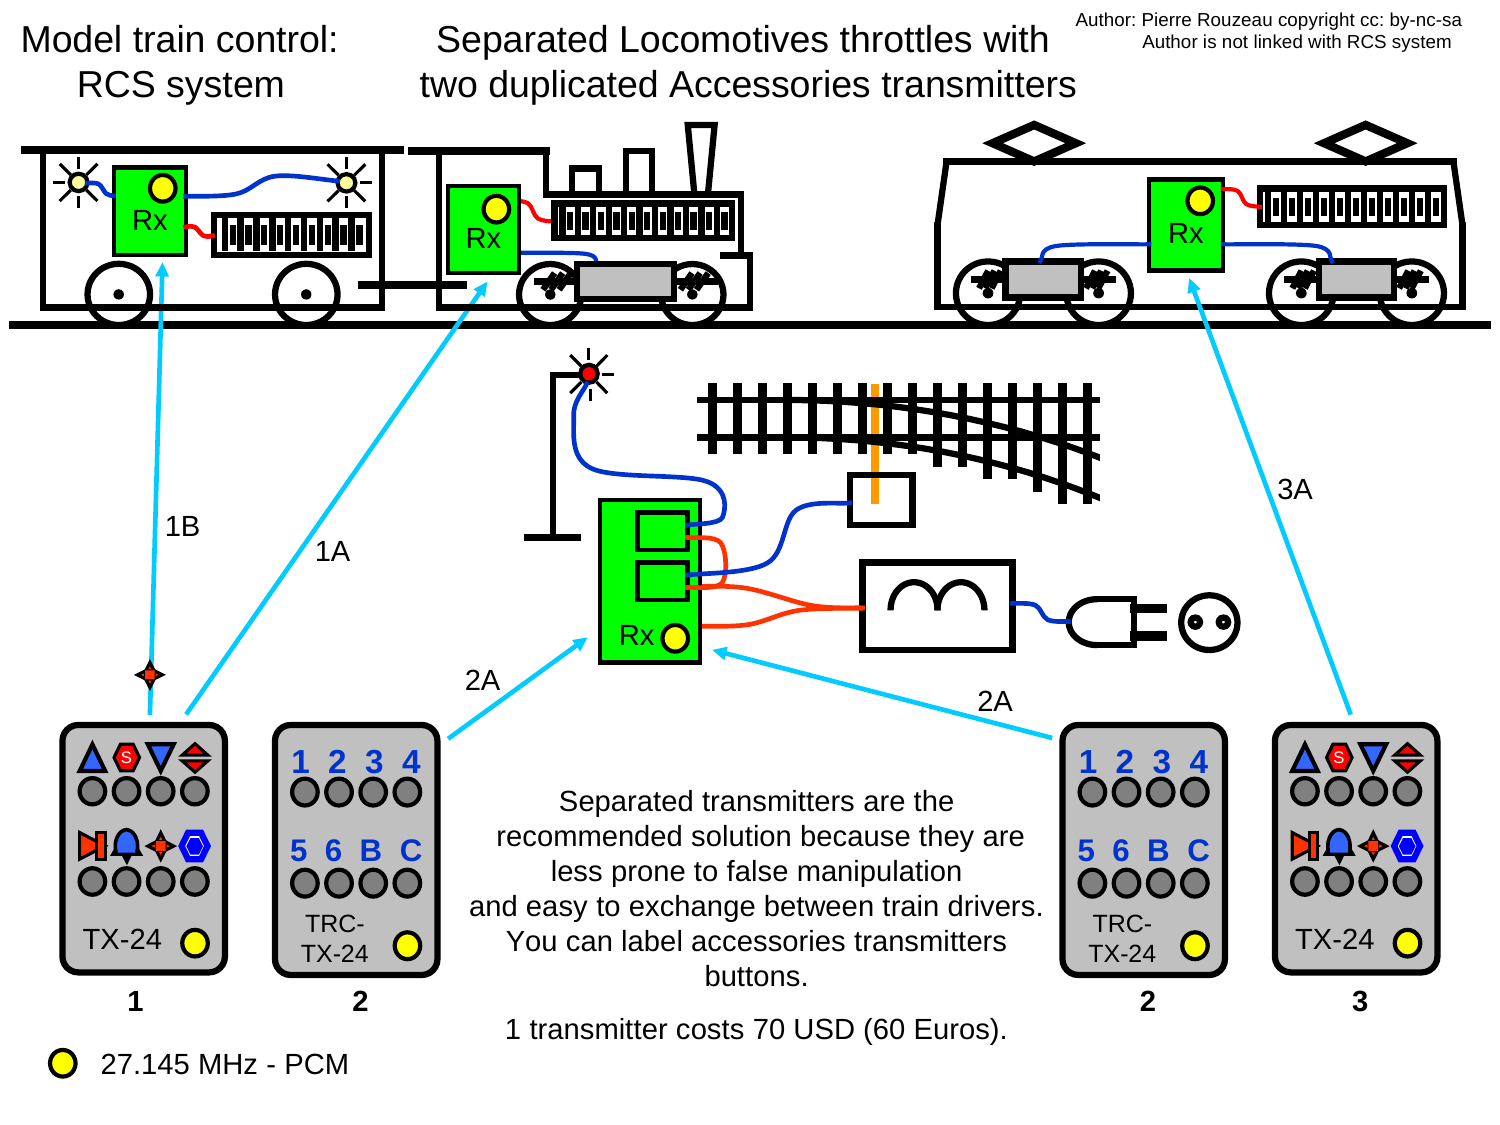

Author: Pierre Rouzeau copyright cc: by-nc-sa
Author is not linked with RCS system
Model train control:
RCS system
Separated Locomotives throttles with
 two duplicated Accessories transmitters
Rx
Rx
Rx
3A
1B
Rx
1A
2A
2A
S
TX-24
1 2 3 4
5 6 B C
TRC-TX-24
1 2 3 4
5 6 B C
TRC-TX-24
S
TX-24
Separated transmitters are the
 recommended solution because they are
less prone to false manipulation
and easy to exchange between train drivers.
You can label accessories transmitters
buttons.
1 transmitter costs 70 USD (60 Euros).
1
2
2
3
27.145 MHz - PCM